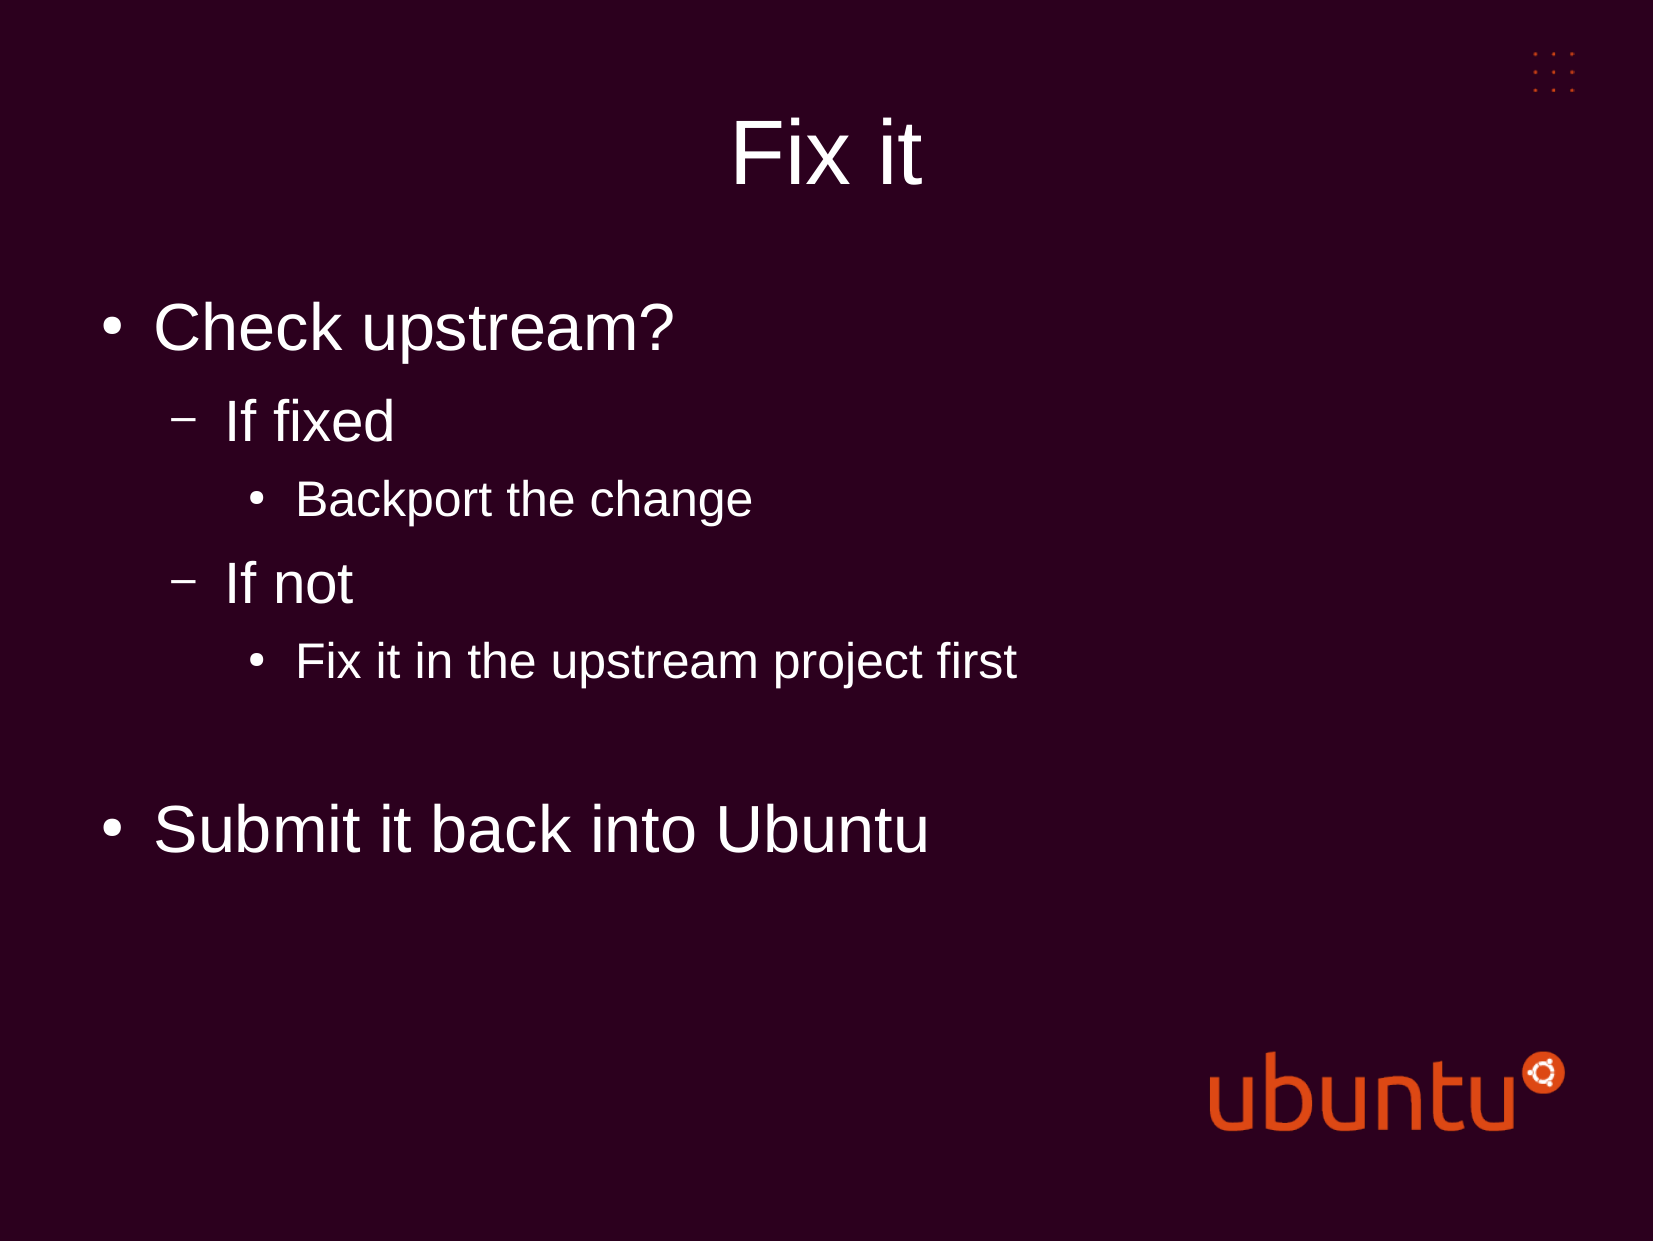

# Fix it
Check upstream?
If fixed
Backport the change
If not
Fix it in the upstream project first
Submit it back into Ubuntu